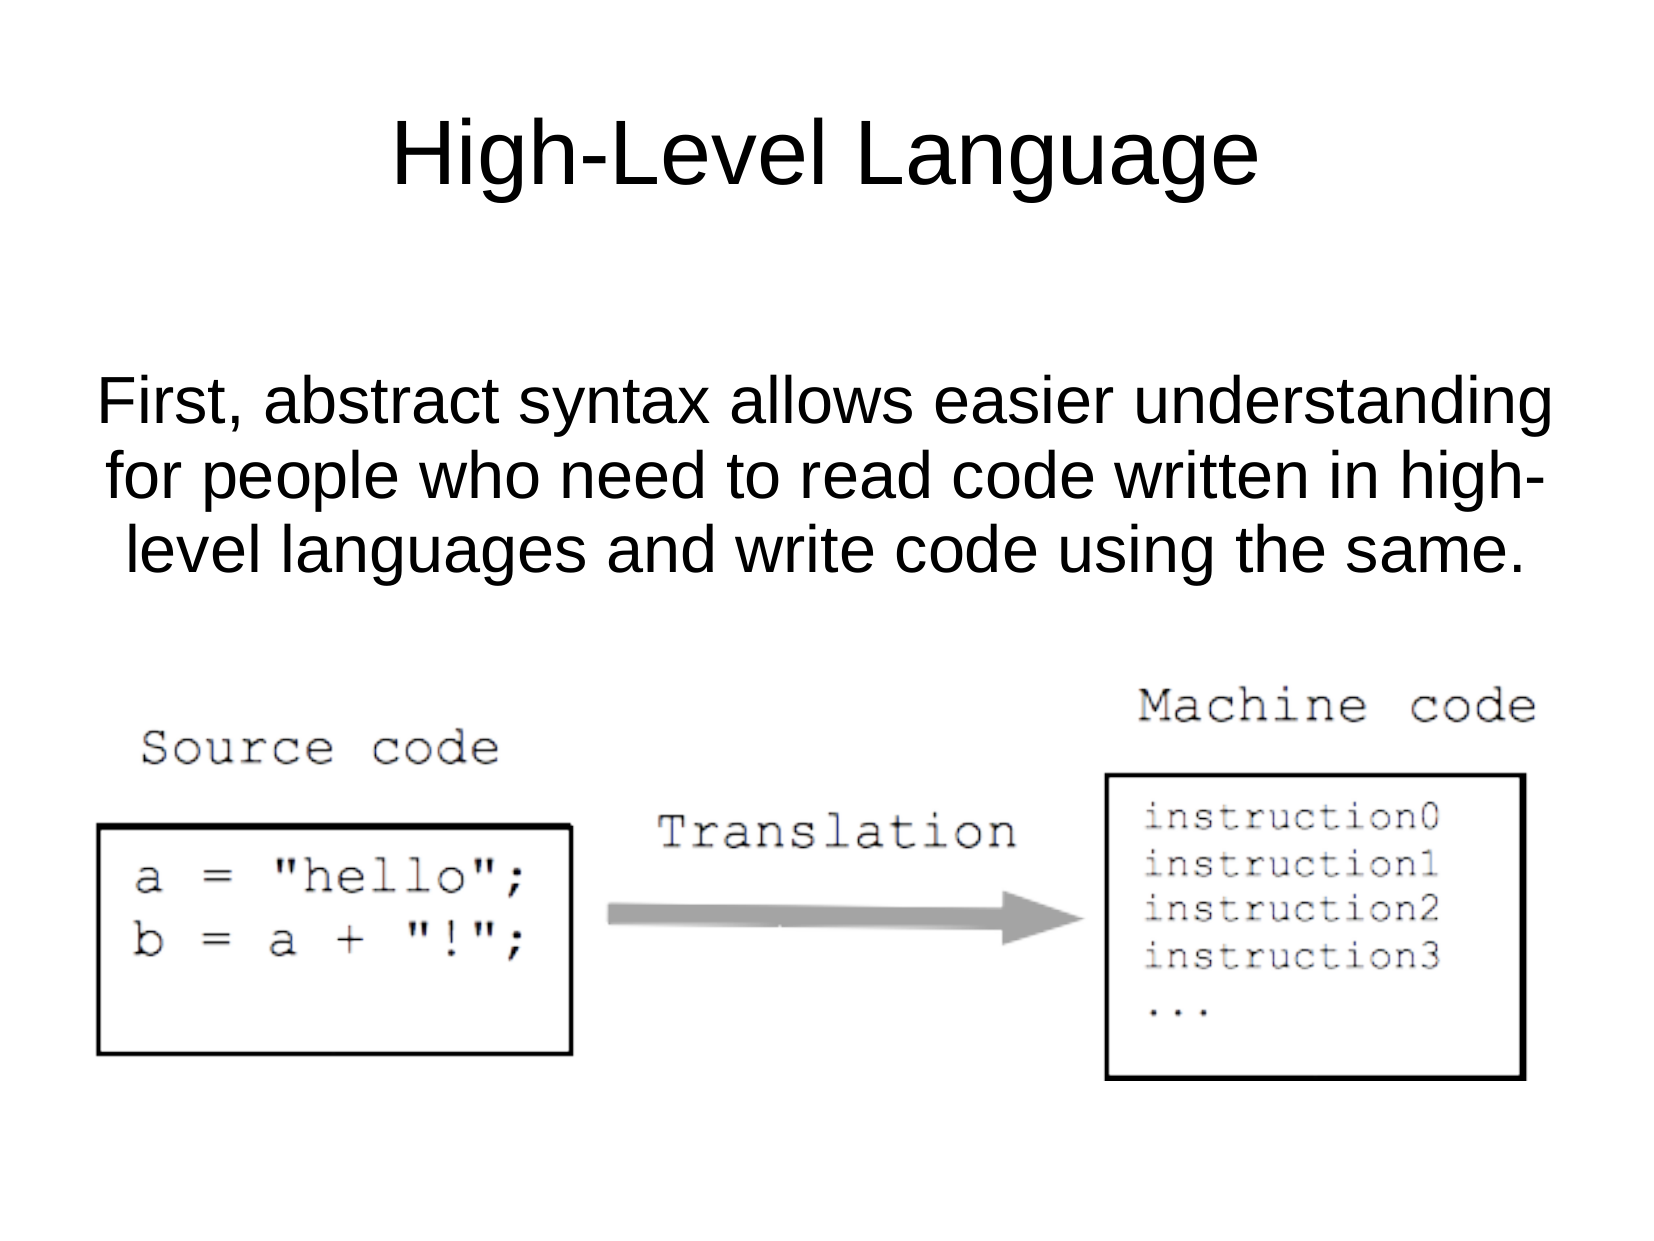

# High-Level Language
First, abstract syntax allows easier understanding for people who need to read code written in high-level languages and write code using the same.